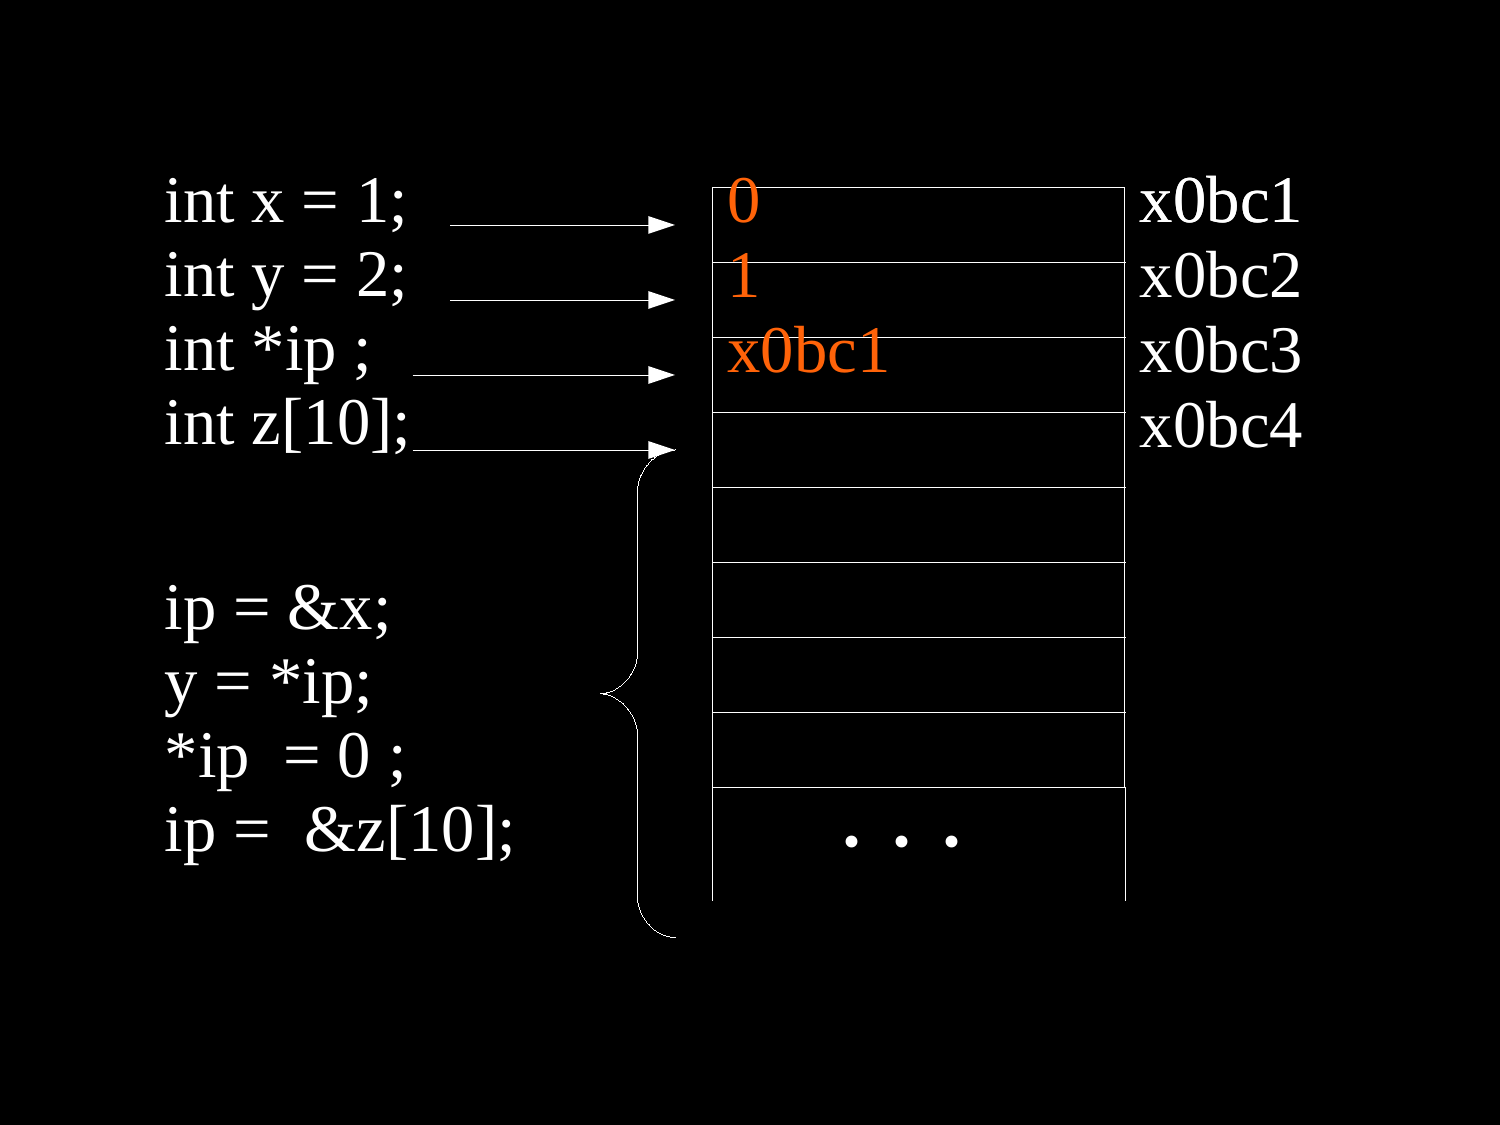

int x = 1;
int y = 2;
int *ip ;
int z[10];
0
x0bc1
x0bc1
1
x0bc2
x0bc1
x0bc3
x0bc4
ip = &x;
y = *ip;
*ip = 0 ;
ip = &z[10];
. . .